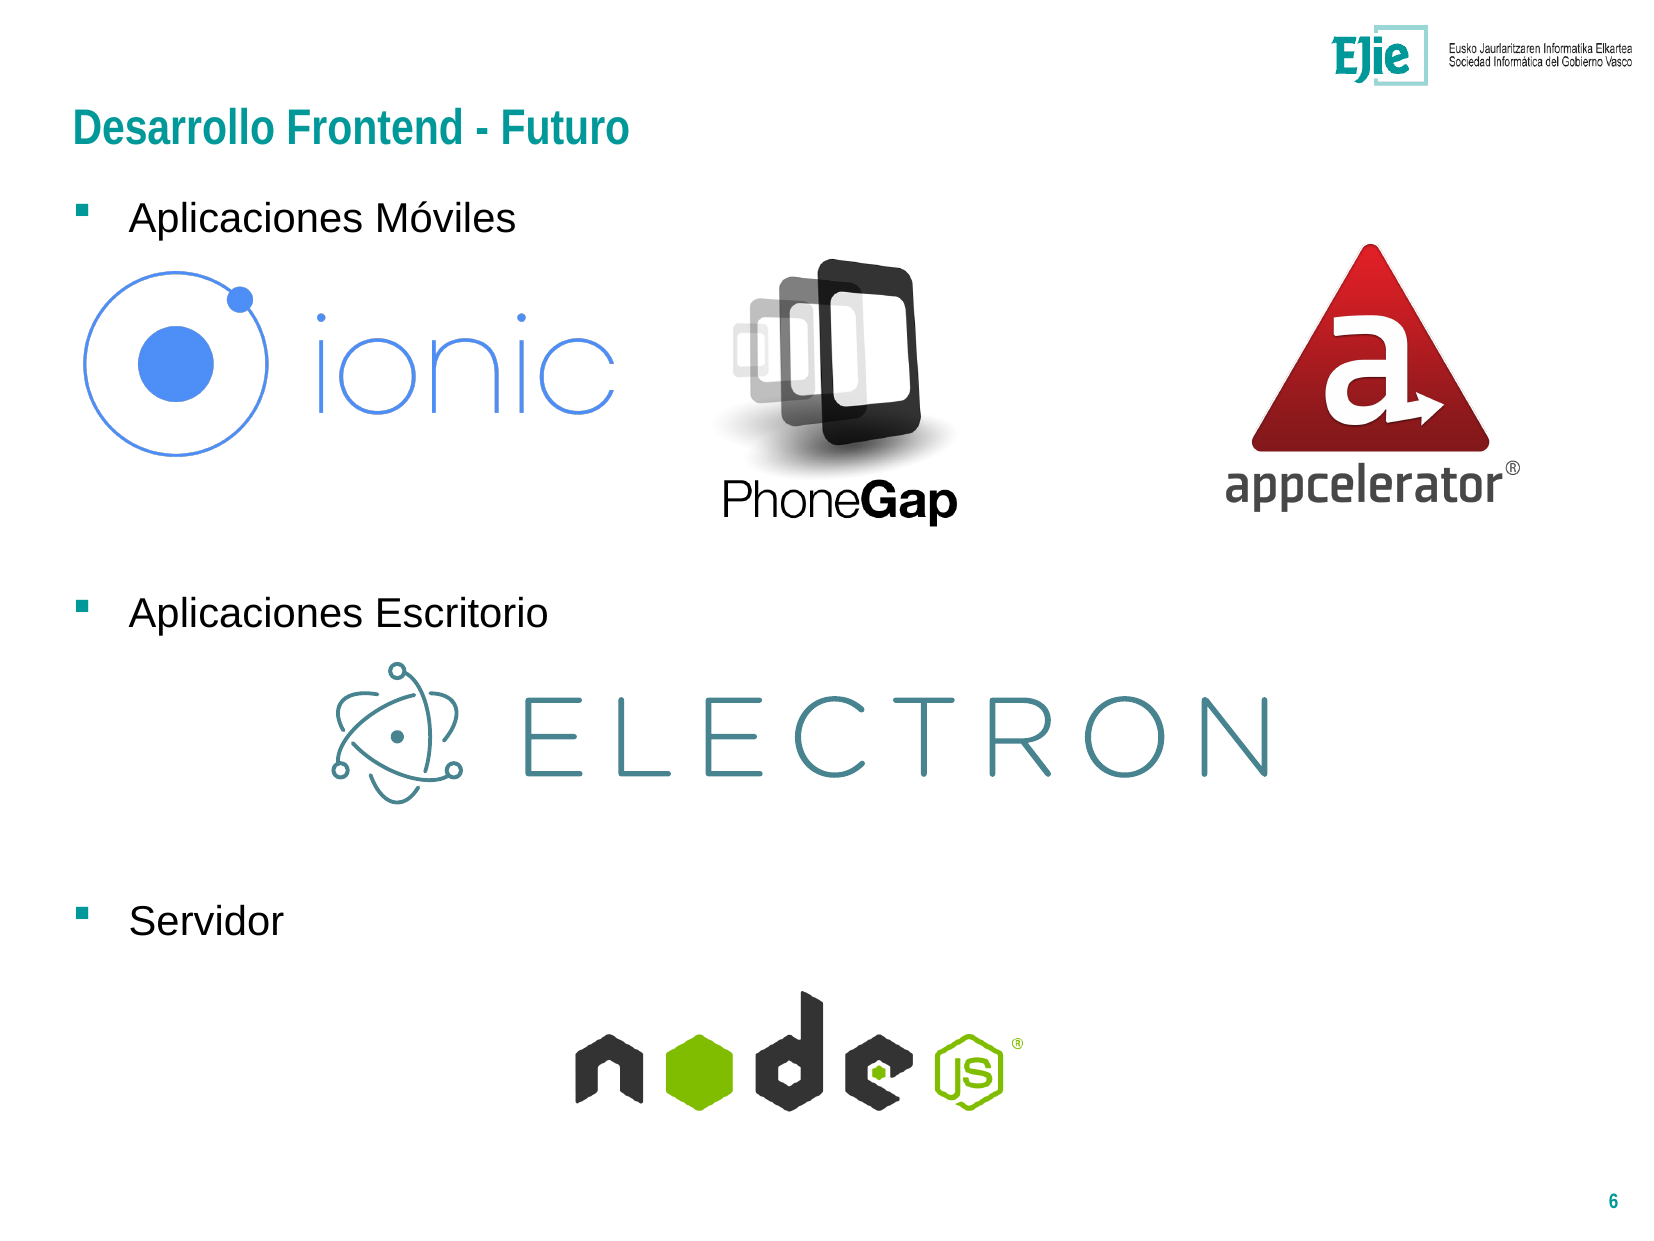

# Desarrollo Frontend - Futuro
Aplicaciones Móviles
Aplicaciones Escritorio
Servidor